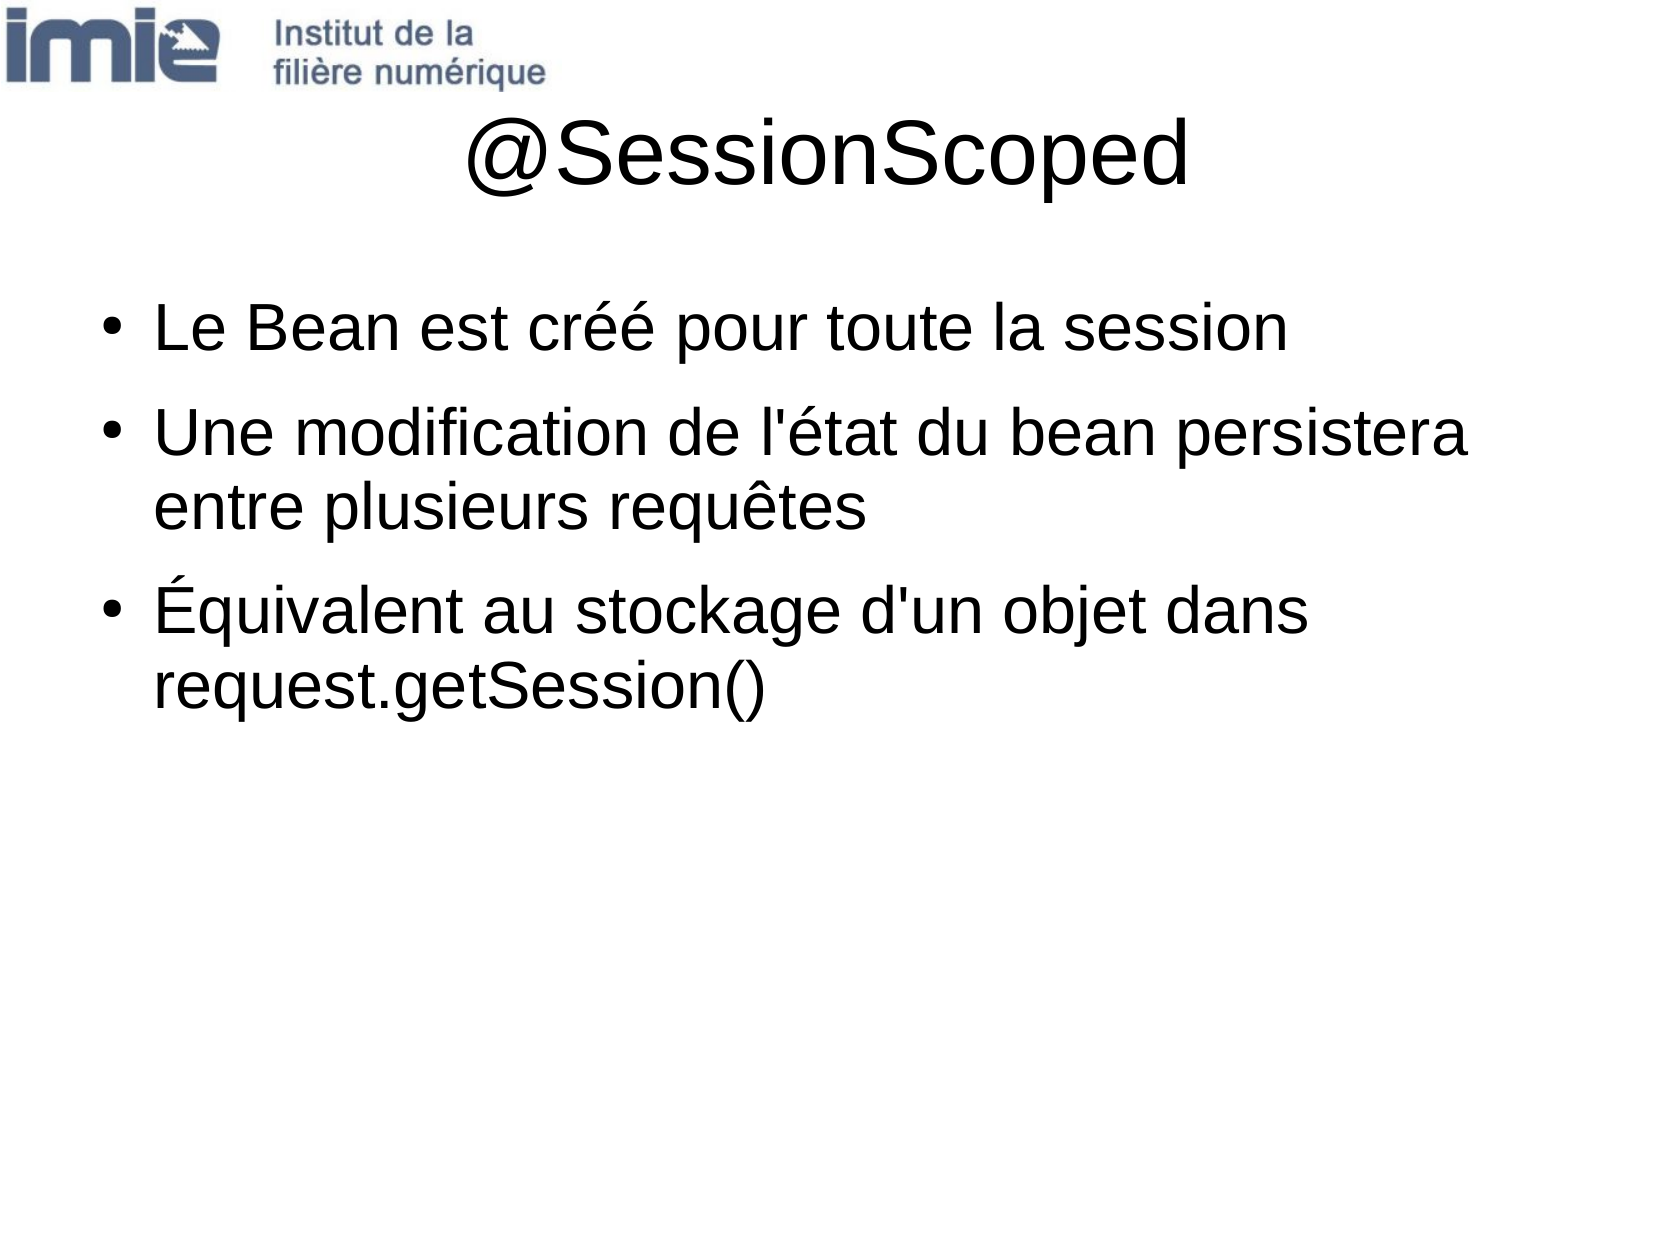

# @SessionScoped
Le Bean est créé pour toute la session
Une modification de l'état du bean persistera entre plusieurs requêtes
Équivalent au stockage d'un objet dans request.getSession()